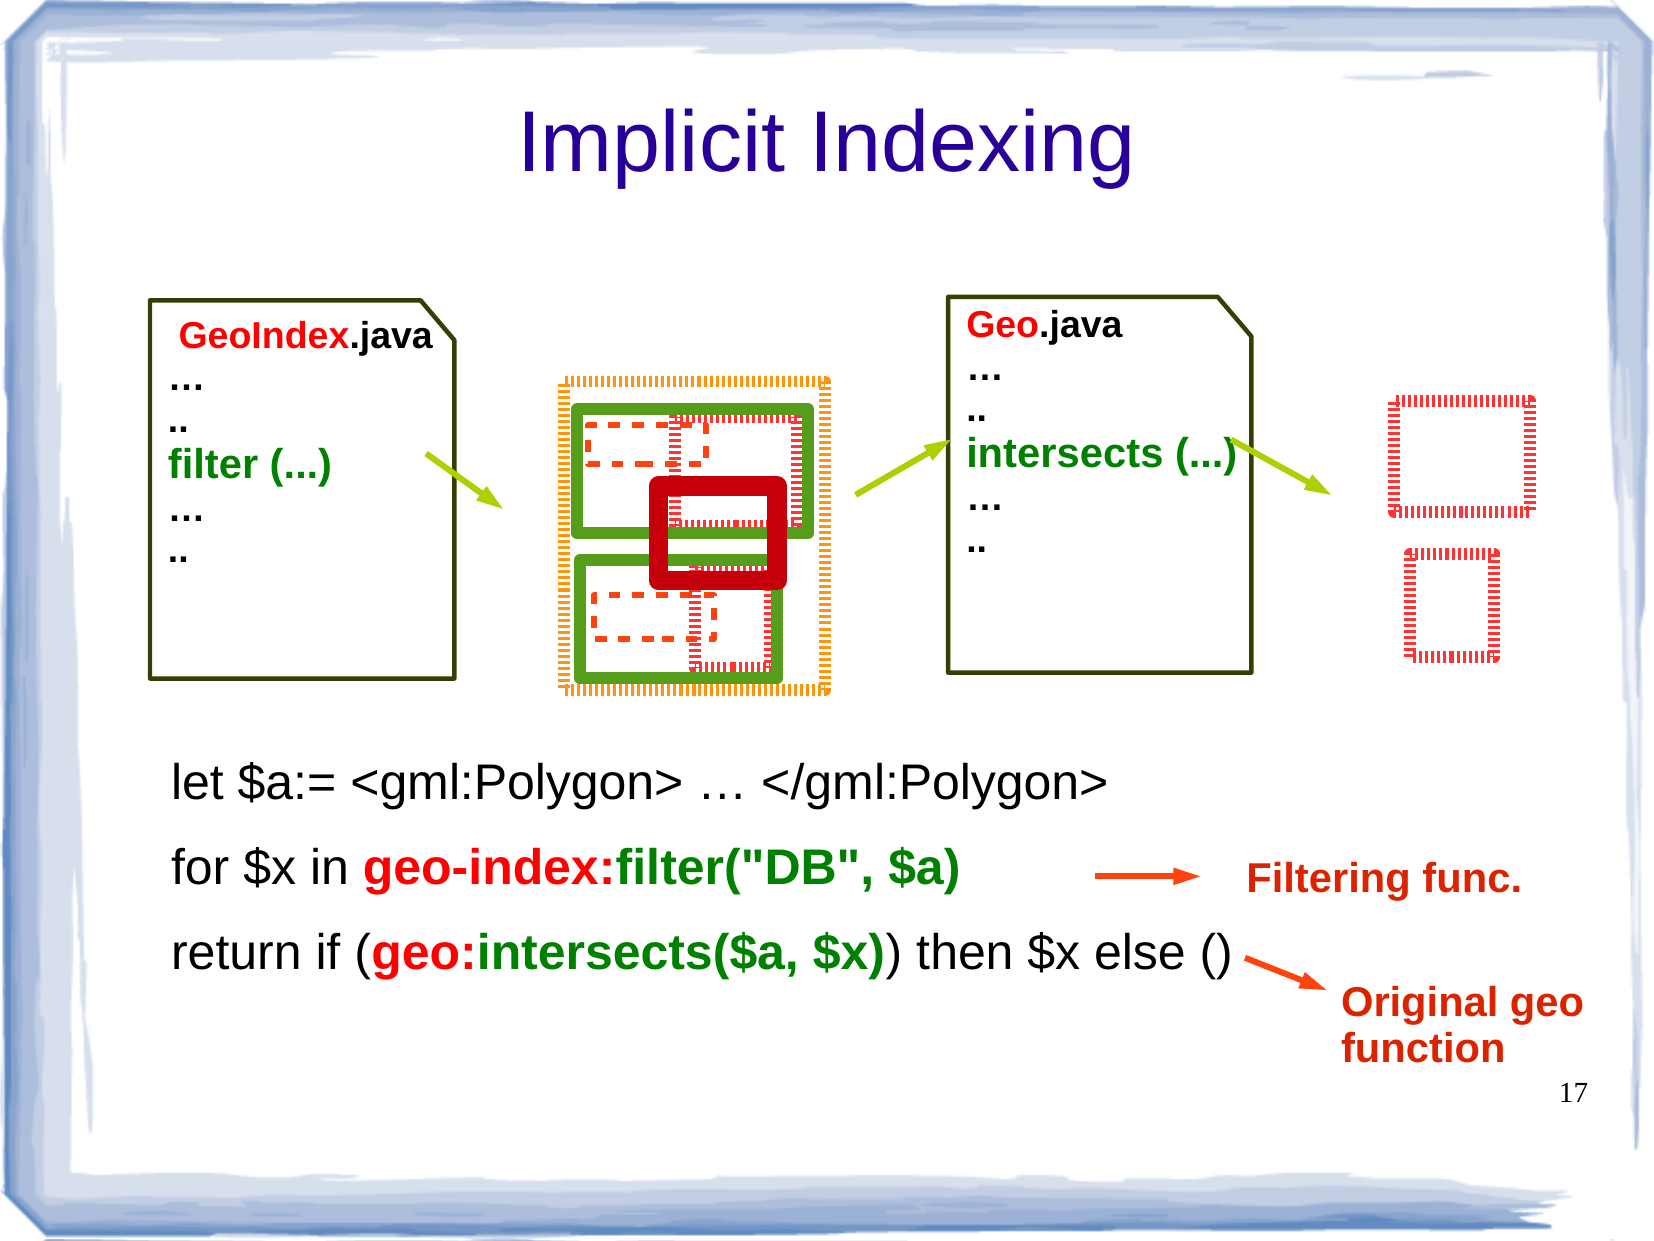

# Implicit Indexing
Geo.java
…
..
intersects (...)
…
..
 GeoIndex.java
…
..
filter (...)
…
..
let $a:= <gml:Polygon> … </gml:Polygon>
for $x in geo-index:filter("DB", $a)
return if (geo:intersects($a, $x)) then $x else ()
Filtering func.
Original geo function
17